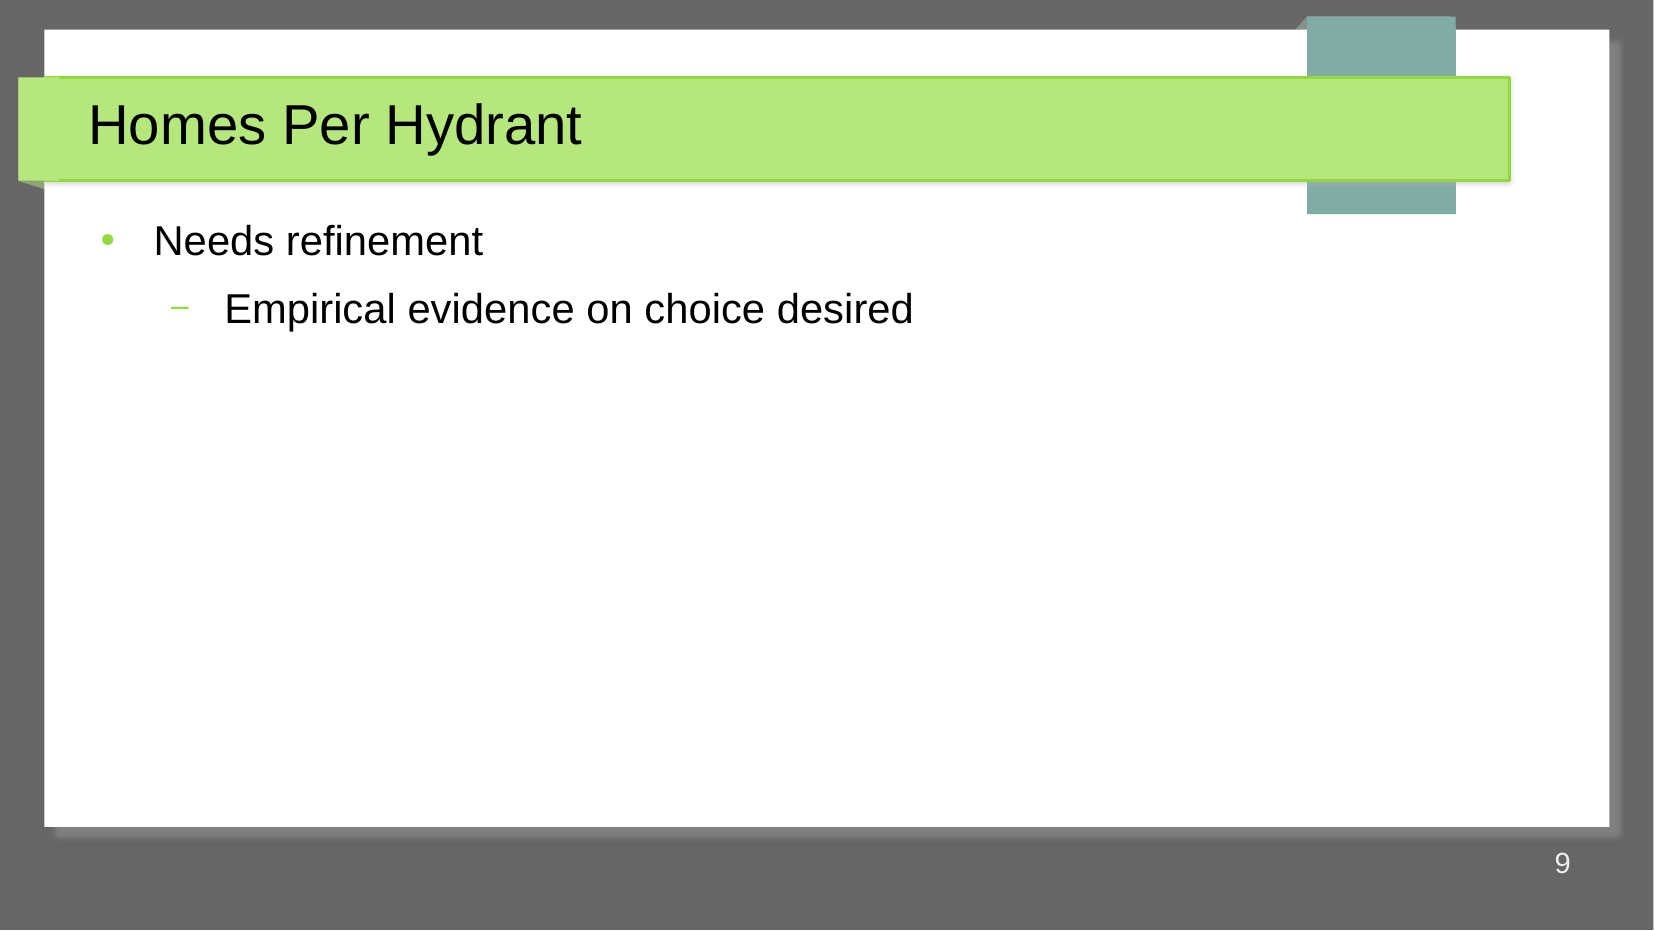

# Homes Per Hydrant
Needs refinement
Empirical evidence on choice desired
9